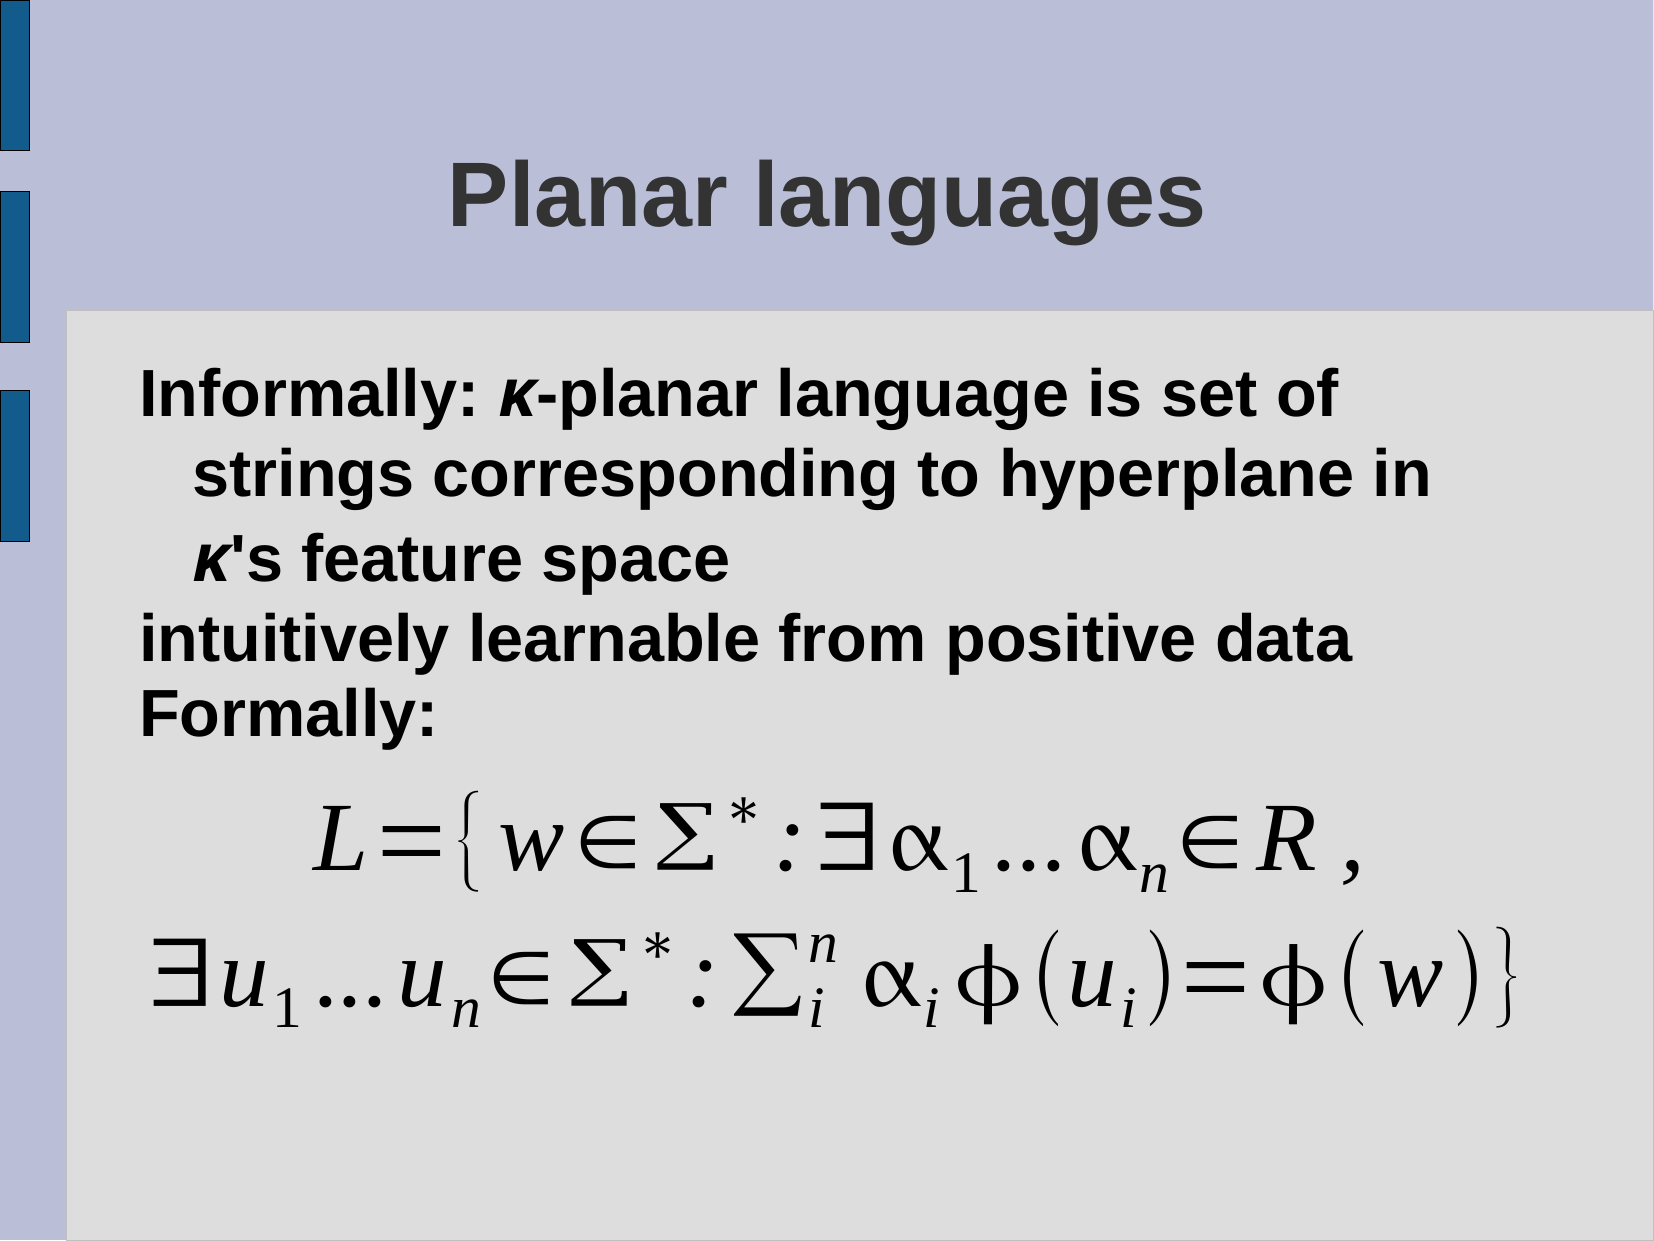

# Planar languages
Informally: κ-planar language is set of strings corresponding to hyperplane in κ's feature space
intuitively learnable from positive data
Formally: